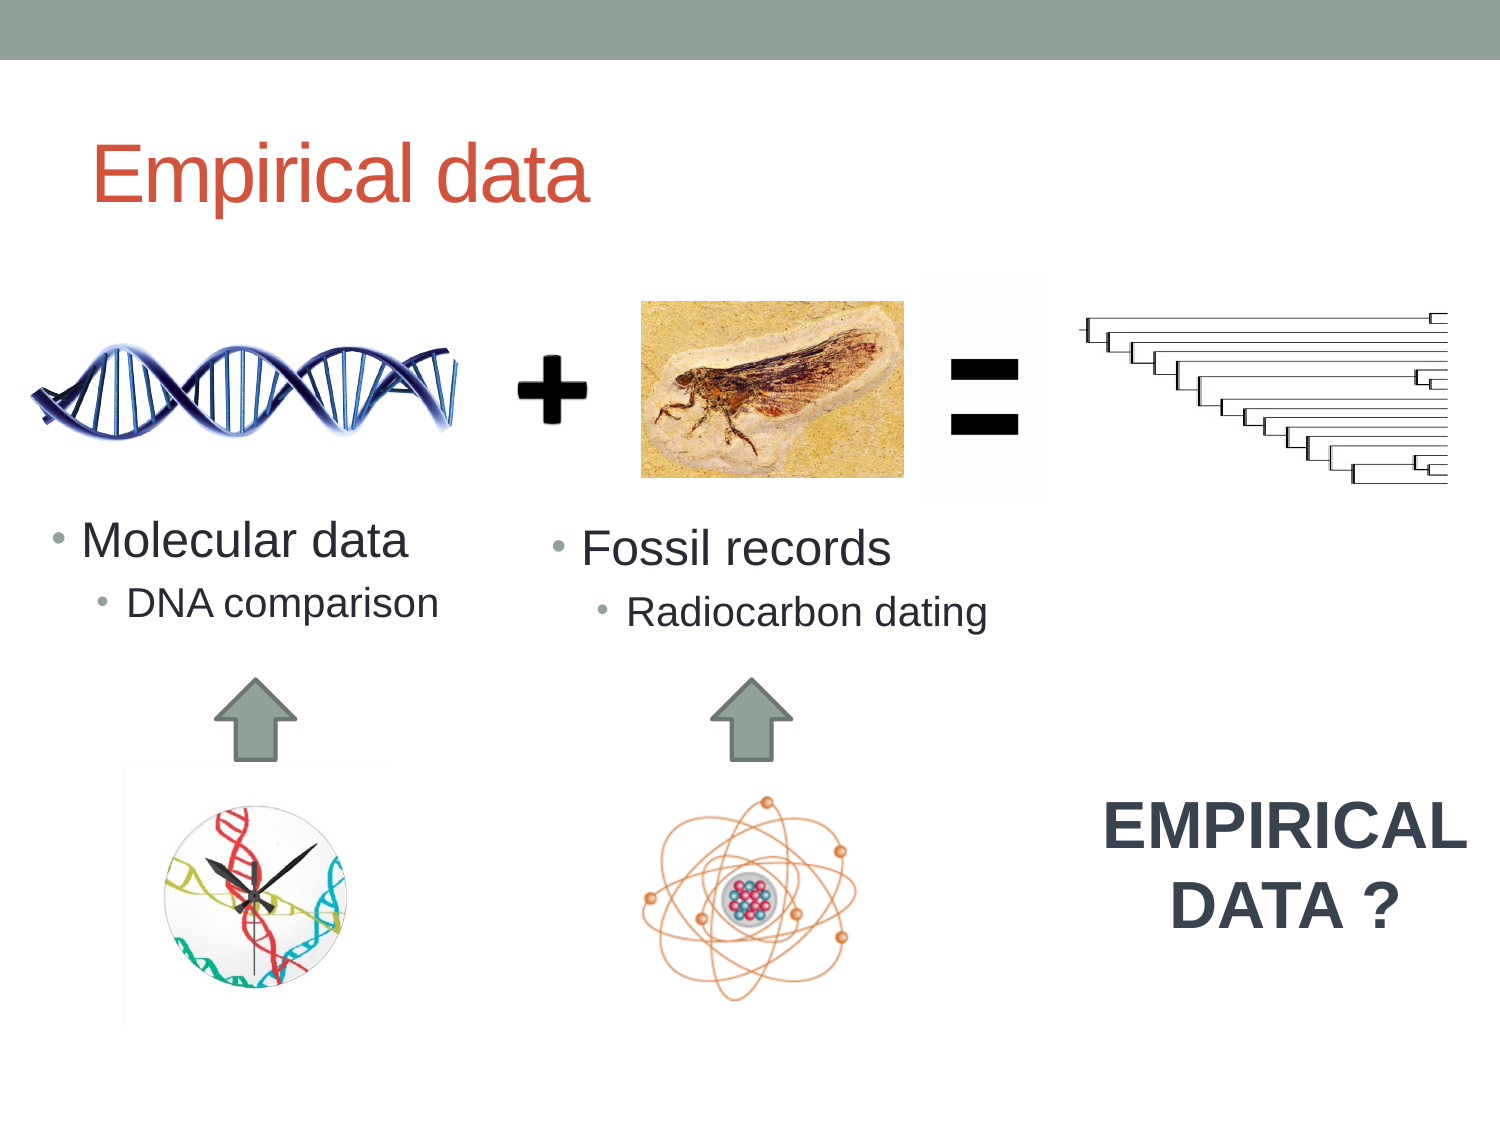

# Empirical data
Molecular data
DNA comparison
Fossil records
Radiocarbon dating
Empirical Data ?